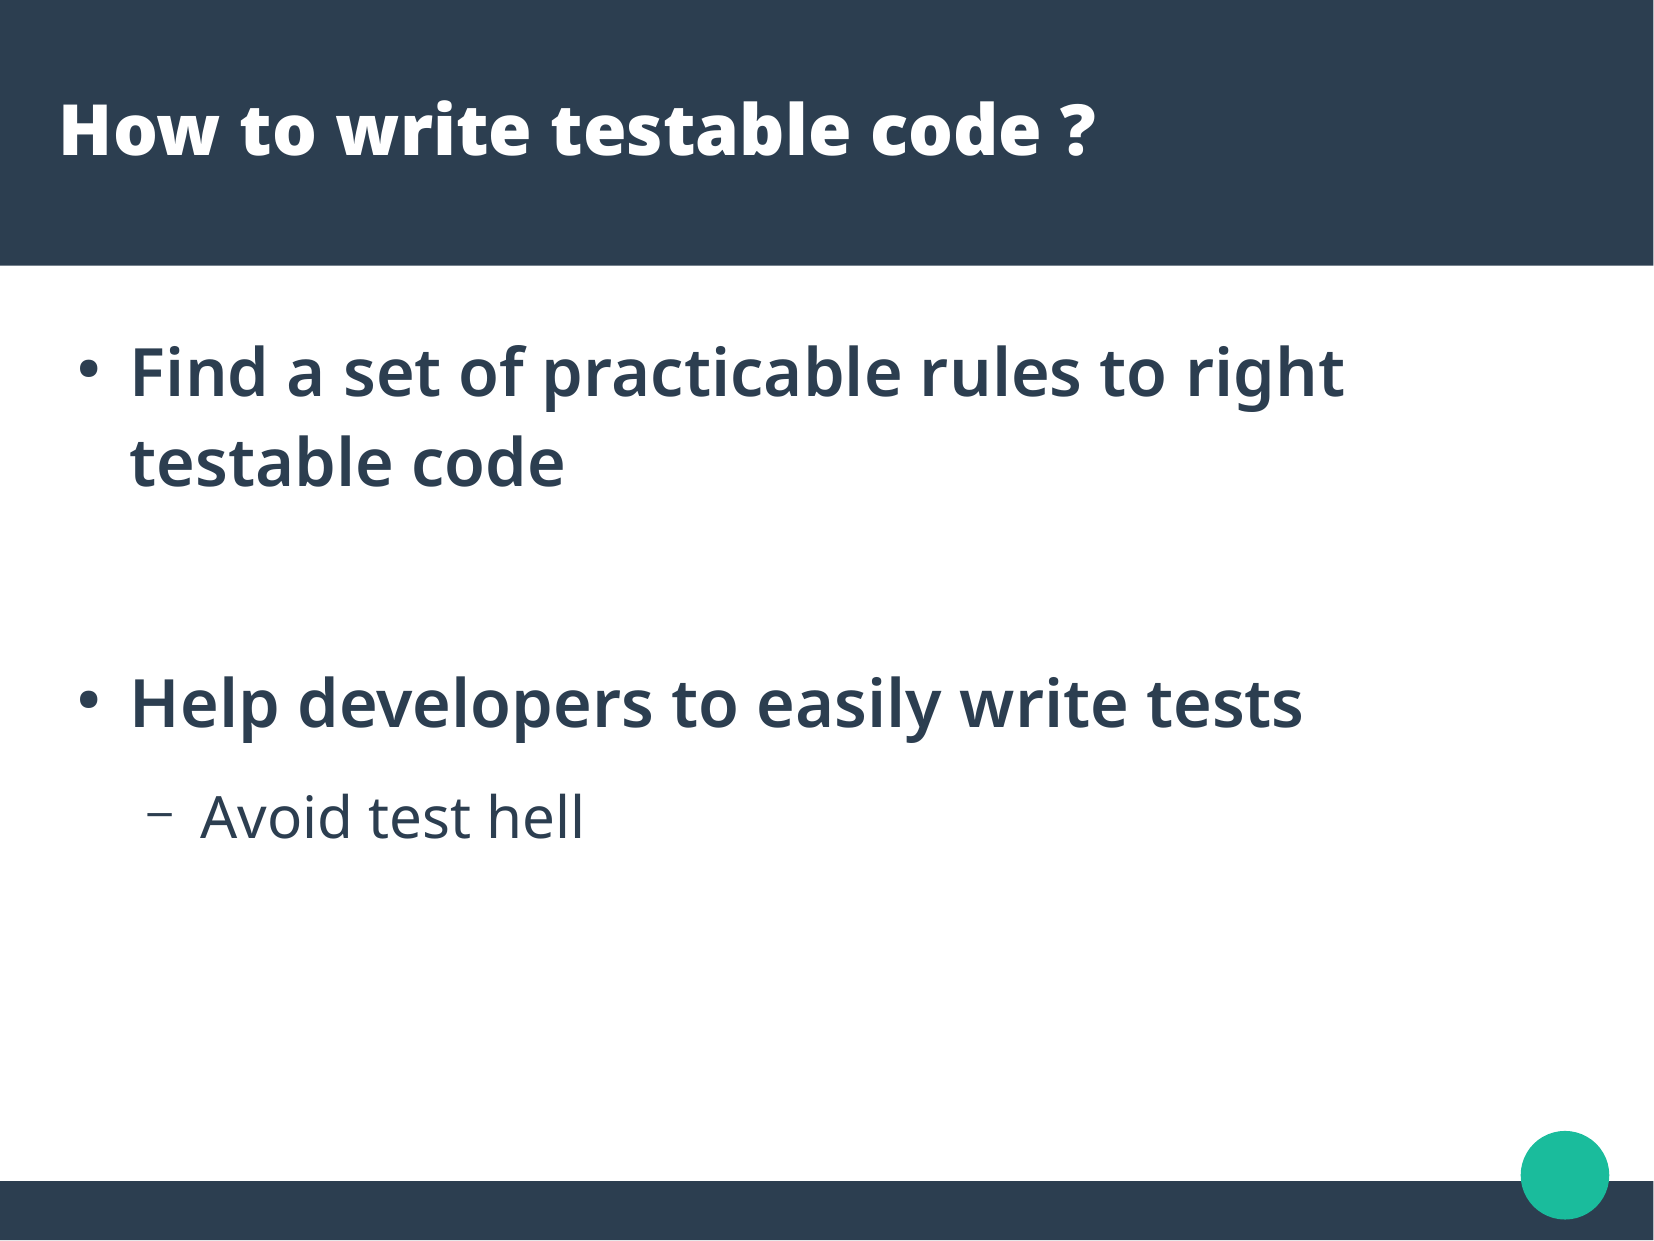

# How to write testable code ?
Find a set of practicable rules to right testable code
Help developers to easily write tests
Avoid test hell